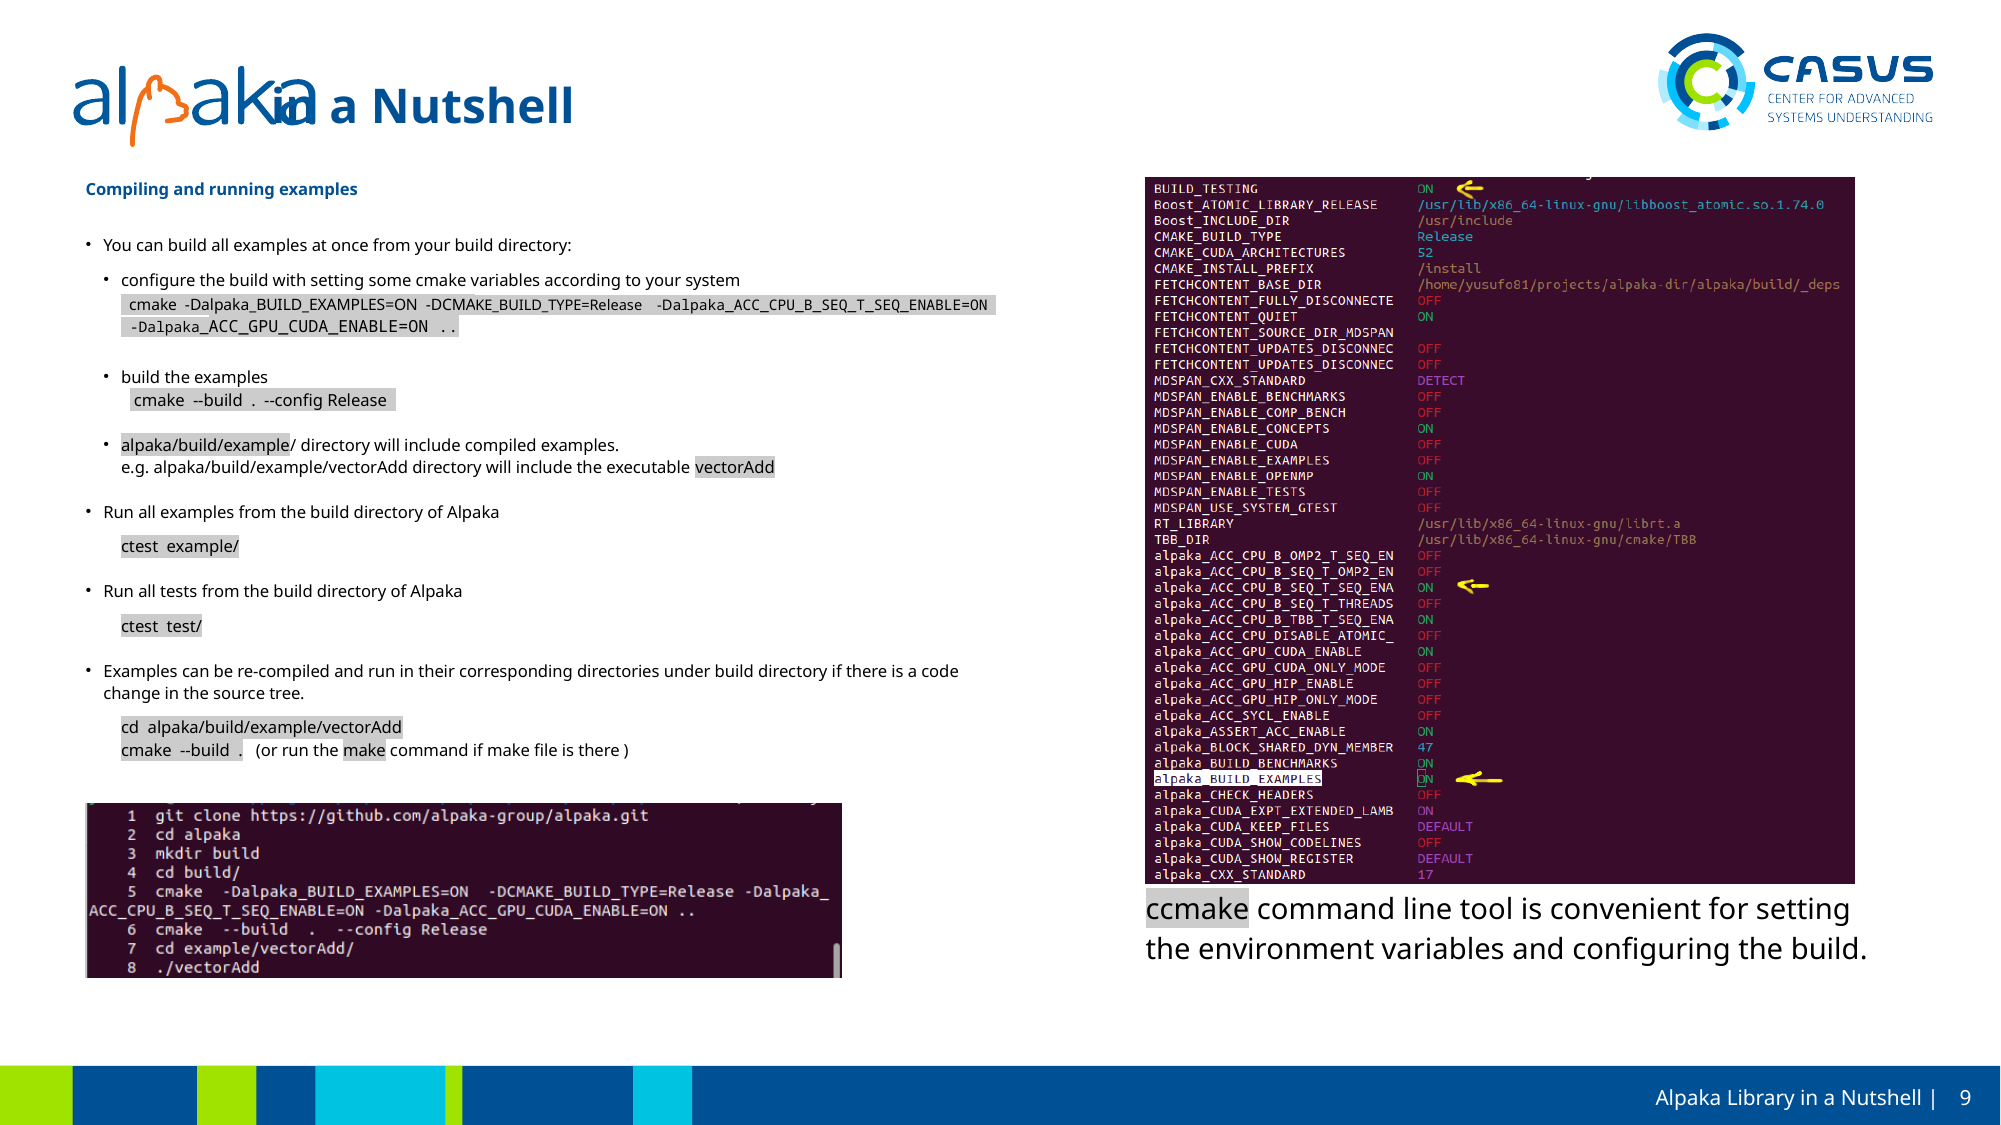

# in a Nutshell
Compiling and running examples
You can build all examples at once from your build directory:
configure the build with setting some cmake variables according to your system
 cmake -Dalpaka_BUILD_EXAMPLES=ON -DCMAKE_BUILD_TYPE=Release -Dalpaka_ACC_CPU_B_SEQ_T_SEQ_ENABLE=ON -Dalpaka_ACC_GPU_CUDA_ENABLE=ON ..
build the examples
 cmake --build . --config Release
alpaka/build/example/ directory will include compiled examples.
e.g. alpaka/build/example/vectorAdd directory will include the executable vectorAdd
Run all examples from the build directory of Alpaka
ctest example/
Run all tests from the build directory of Alpaka
ctest test/
Examples can be re-compiled and run in their corresponding directories under build directory if there is a code change in the source tree.
cd alpaka/build/example/vectorAdd
cmake --build . (or run the make command if make file is there )
ccmake command line tool is convenient for setting the environment variables and configuring the build.
Alpaka Library in a Nutshell
9